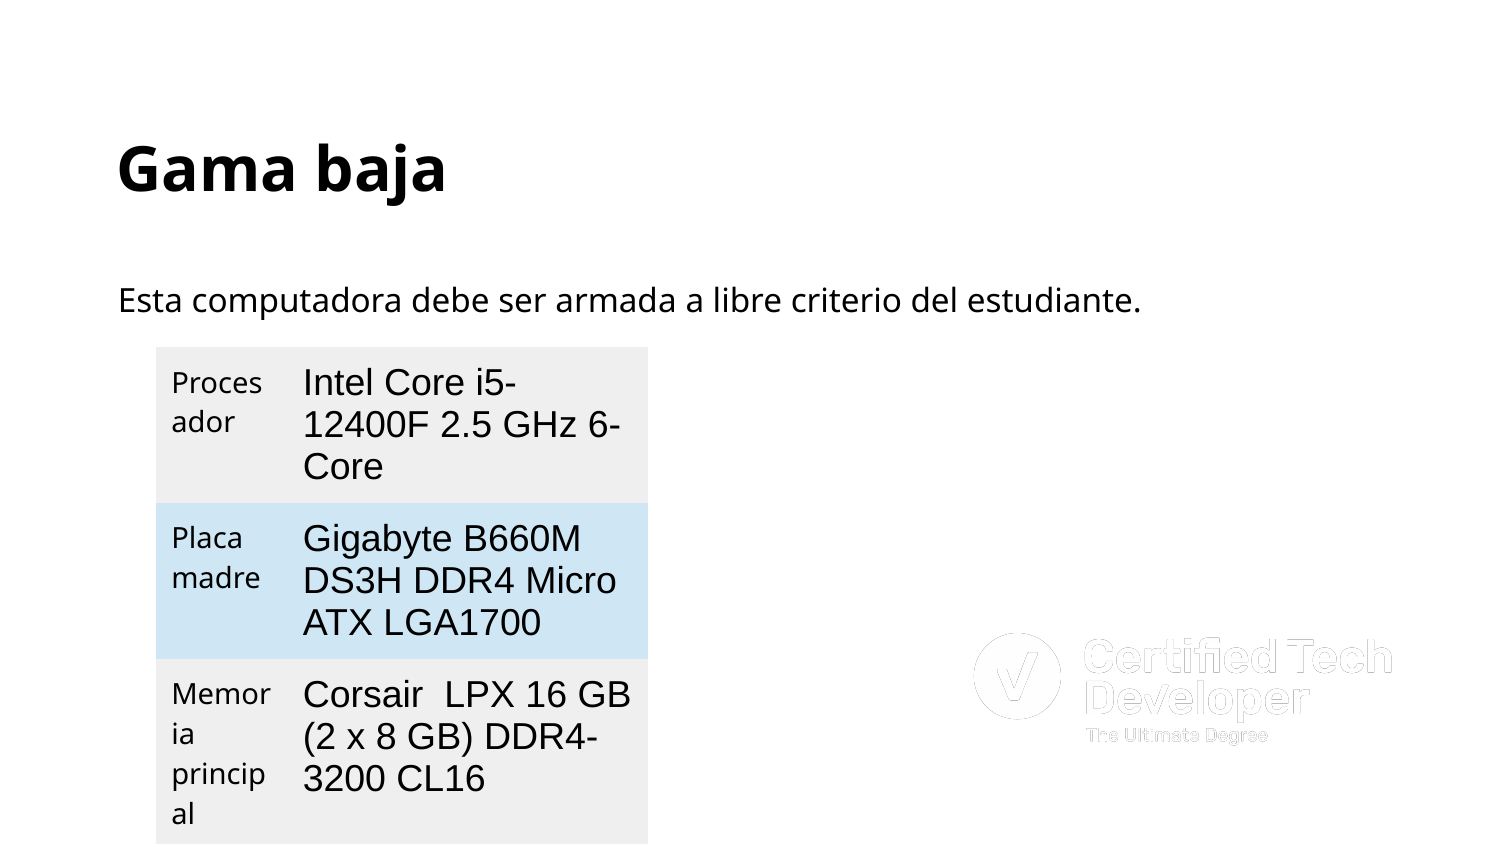

Gama baja
Esta computadora debe ser armada a libre criterio del estudiante.
| Procesador | Intel Core i5-12400F 2.5 GHz 6-Core |
| --- | --- |
| Placa madre | Gigabyte B660M DS3H DDR4 Micro ATX LGA1700 |
| Memoria principal | Corsair LPX 16 GB (2 x 8 GB) DDR4-3200 CL16 |
| Memoria secundaria | Western Digital Caviar Green 500 GB 3.5" 5400RPM |